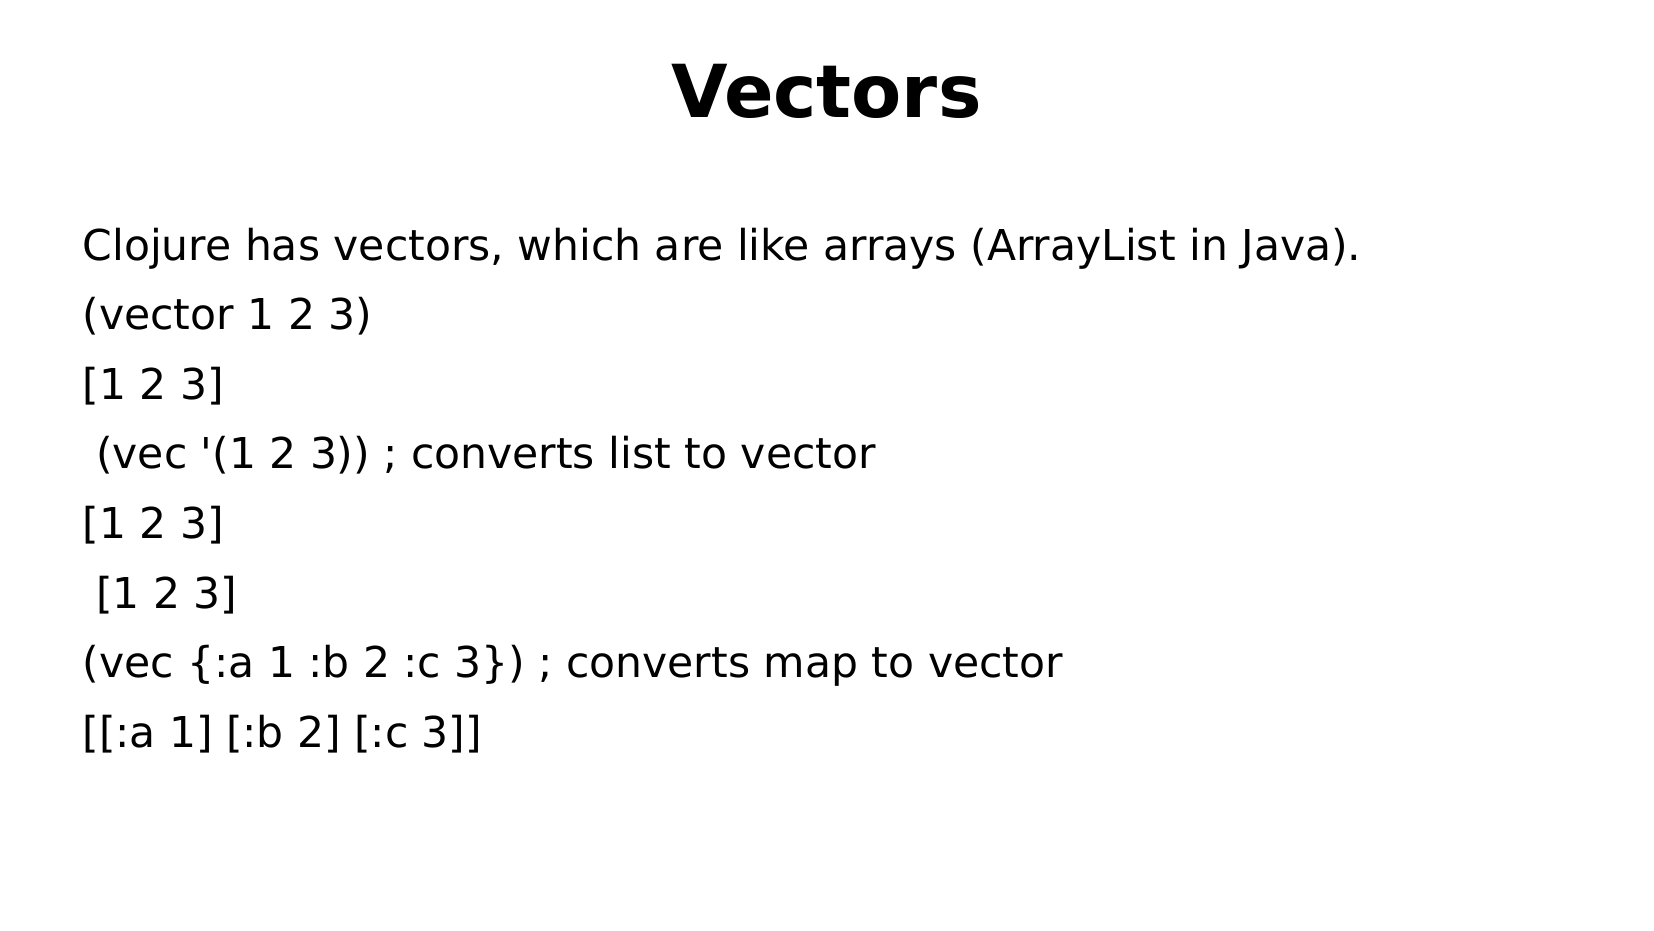

# Vectors
Clojure has vectors, which are like arrays (ArrayList in Java).
(vector 1 2 3)
[1 2 3]
 (vec '(1 2 3)) ; converts list to vector
[1 2 3]
 [1 2 3]
(vec {:a 1 :b 2 :c 3}) ; converts map to vector
[[:a 1] [:b 2] [:c 3]]